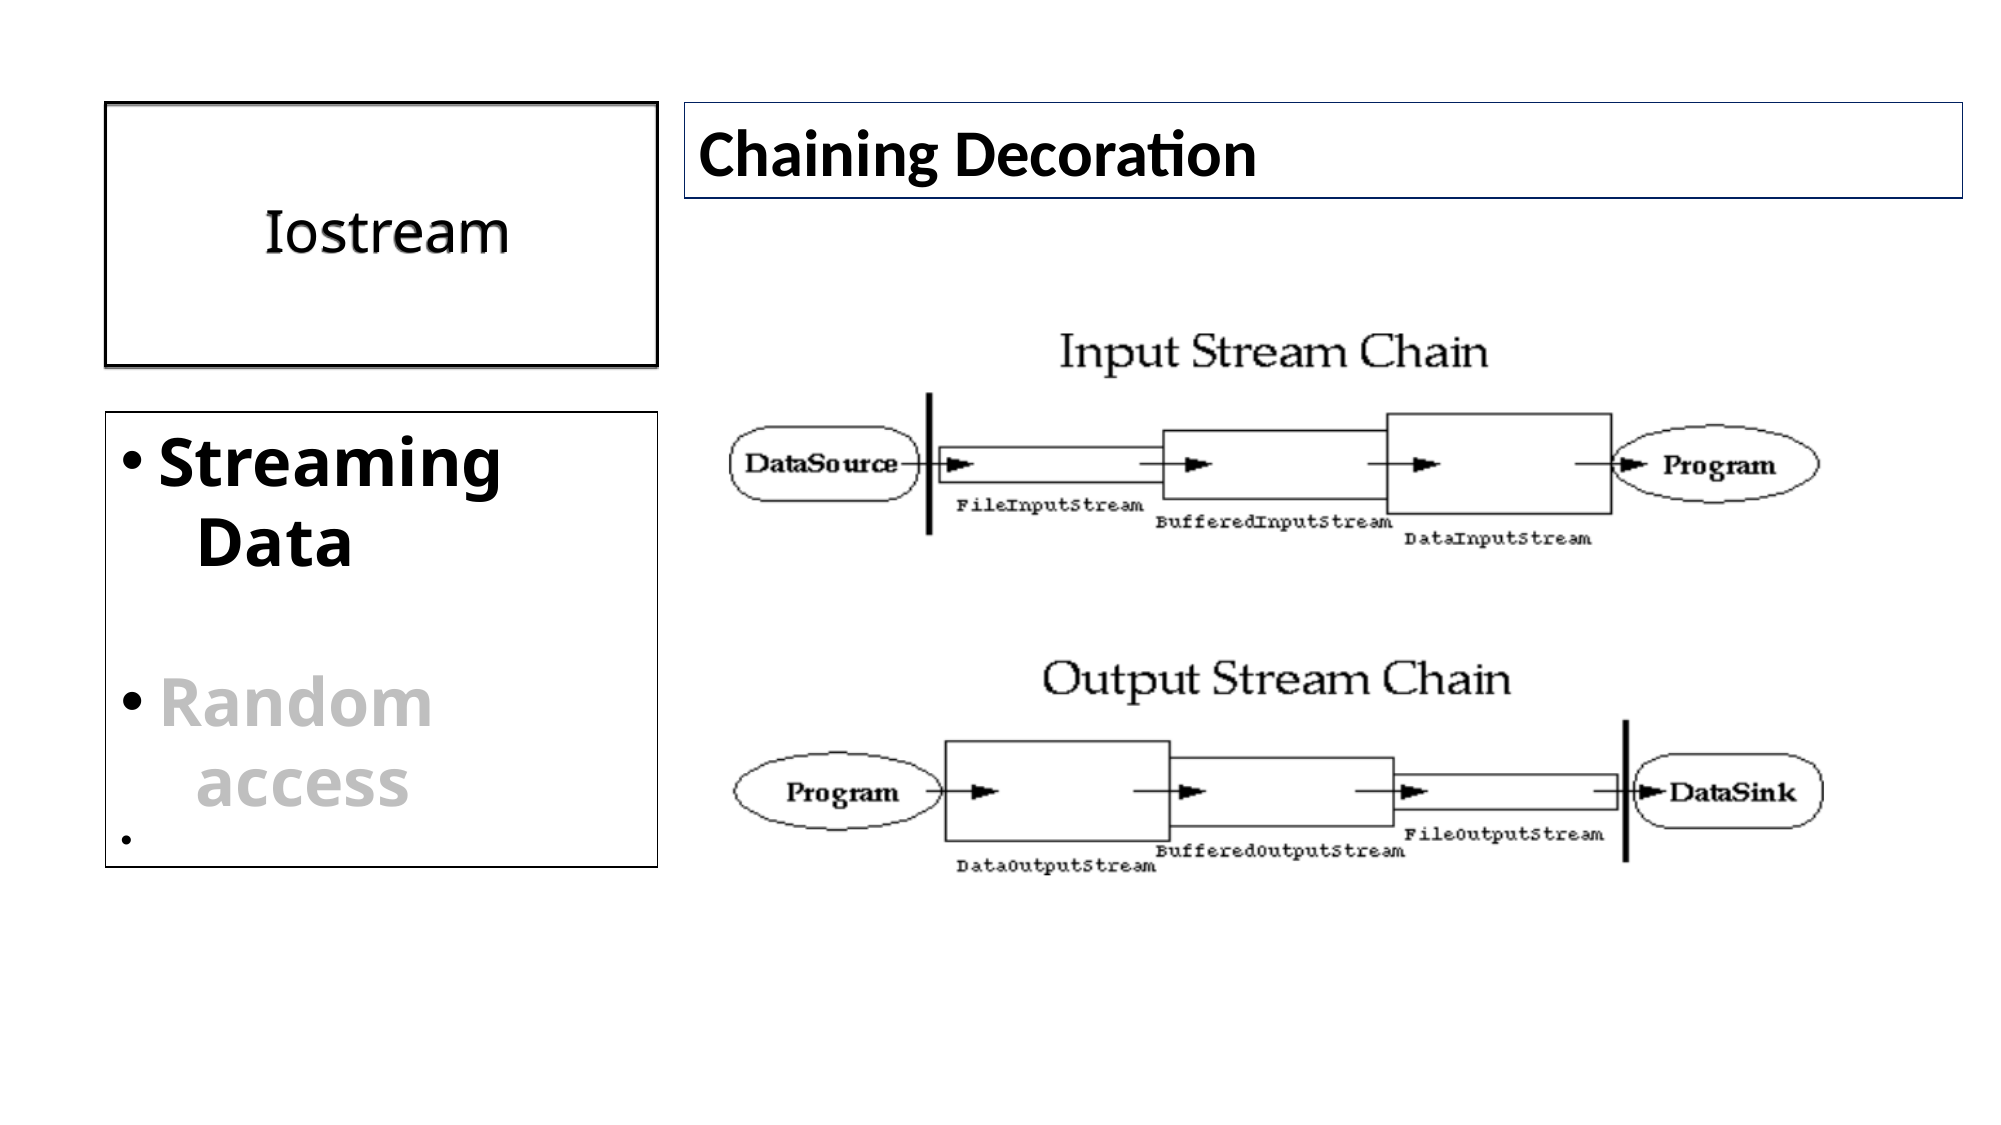

# Iostream
Chaining Decoration
Streaming Data
Random access